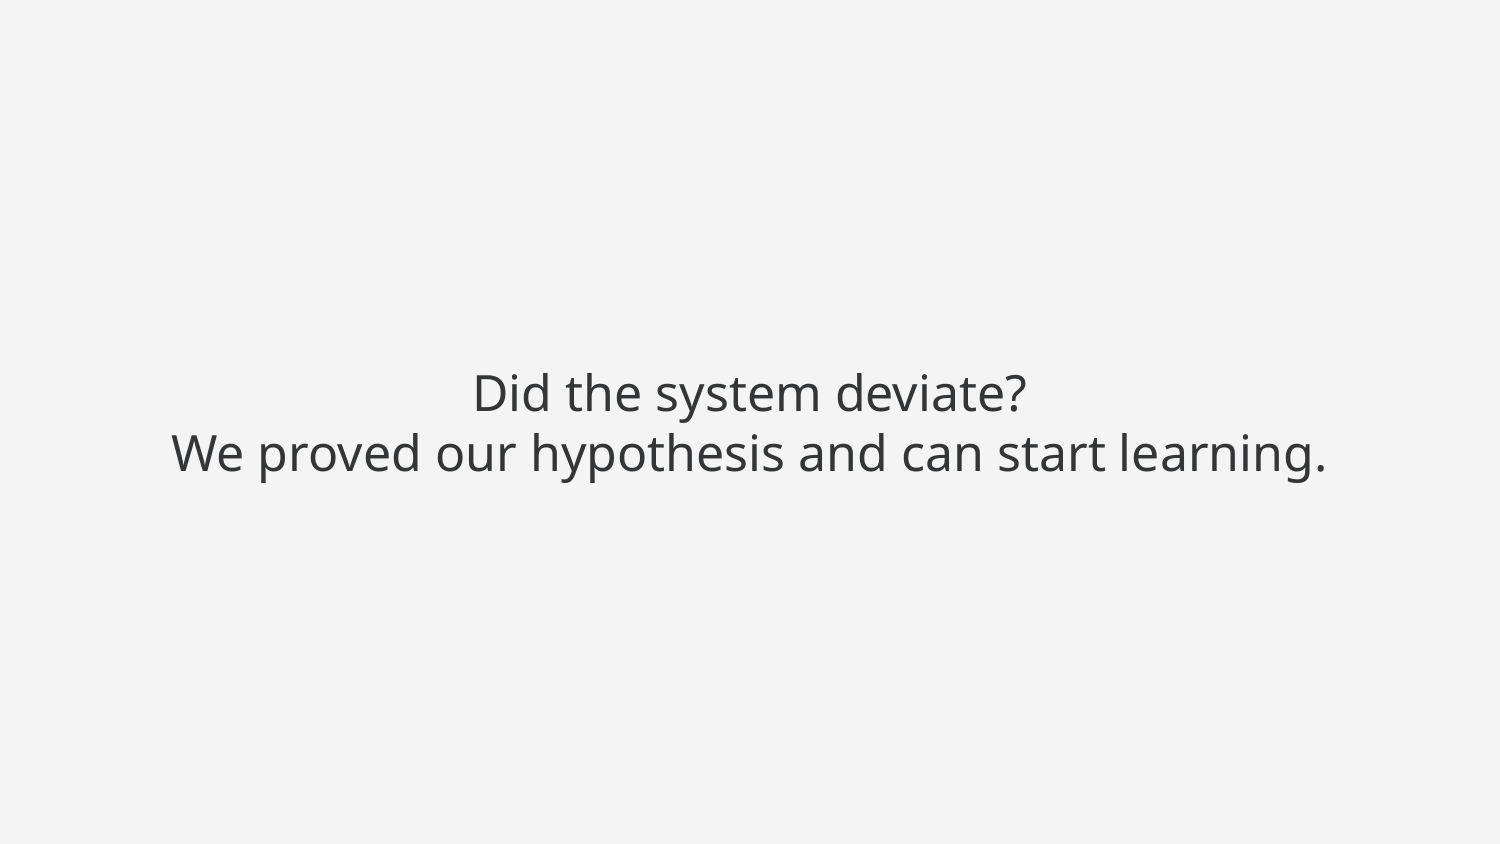

# Did the system deviate? We proved our hypothesis and can start learning.